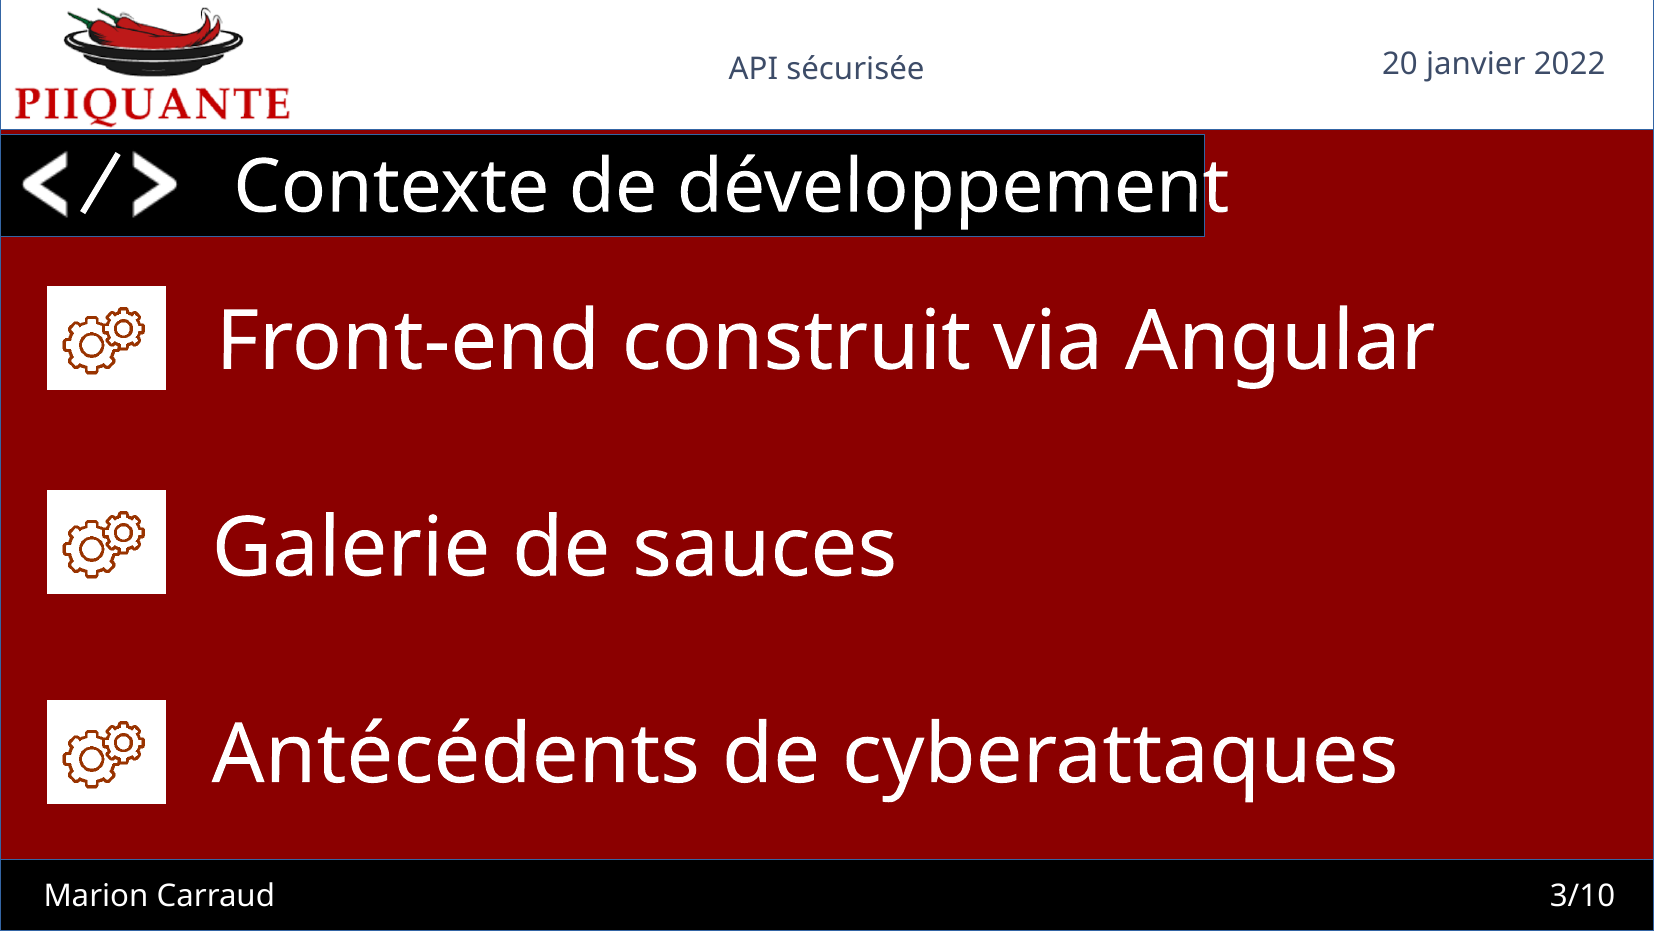

API sécurisée
# 20 janvier 2022
Contexte de développement
Front-end construit via Angular
Galerie de sauces
Antécédents de cyberattaques
Marion Carraud
3/10